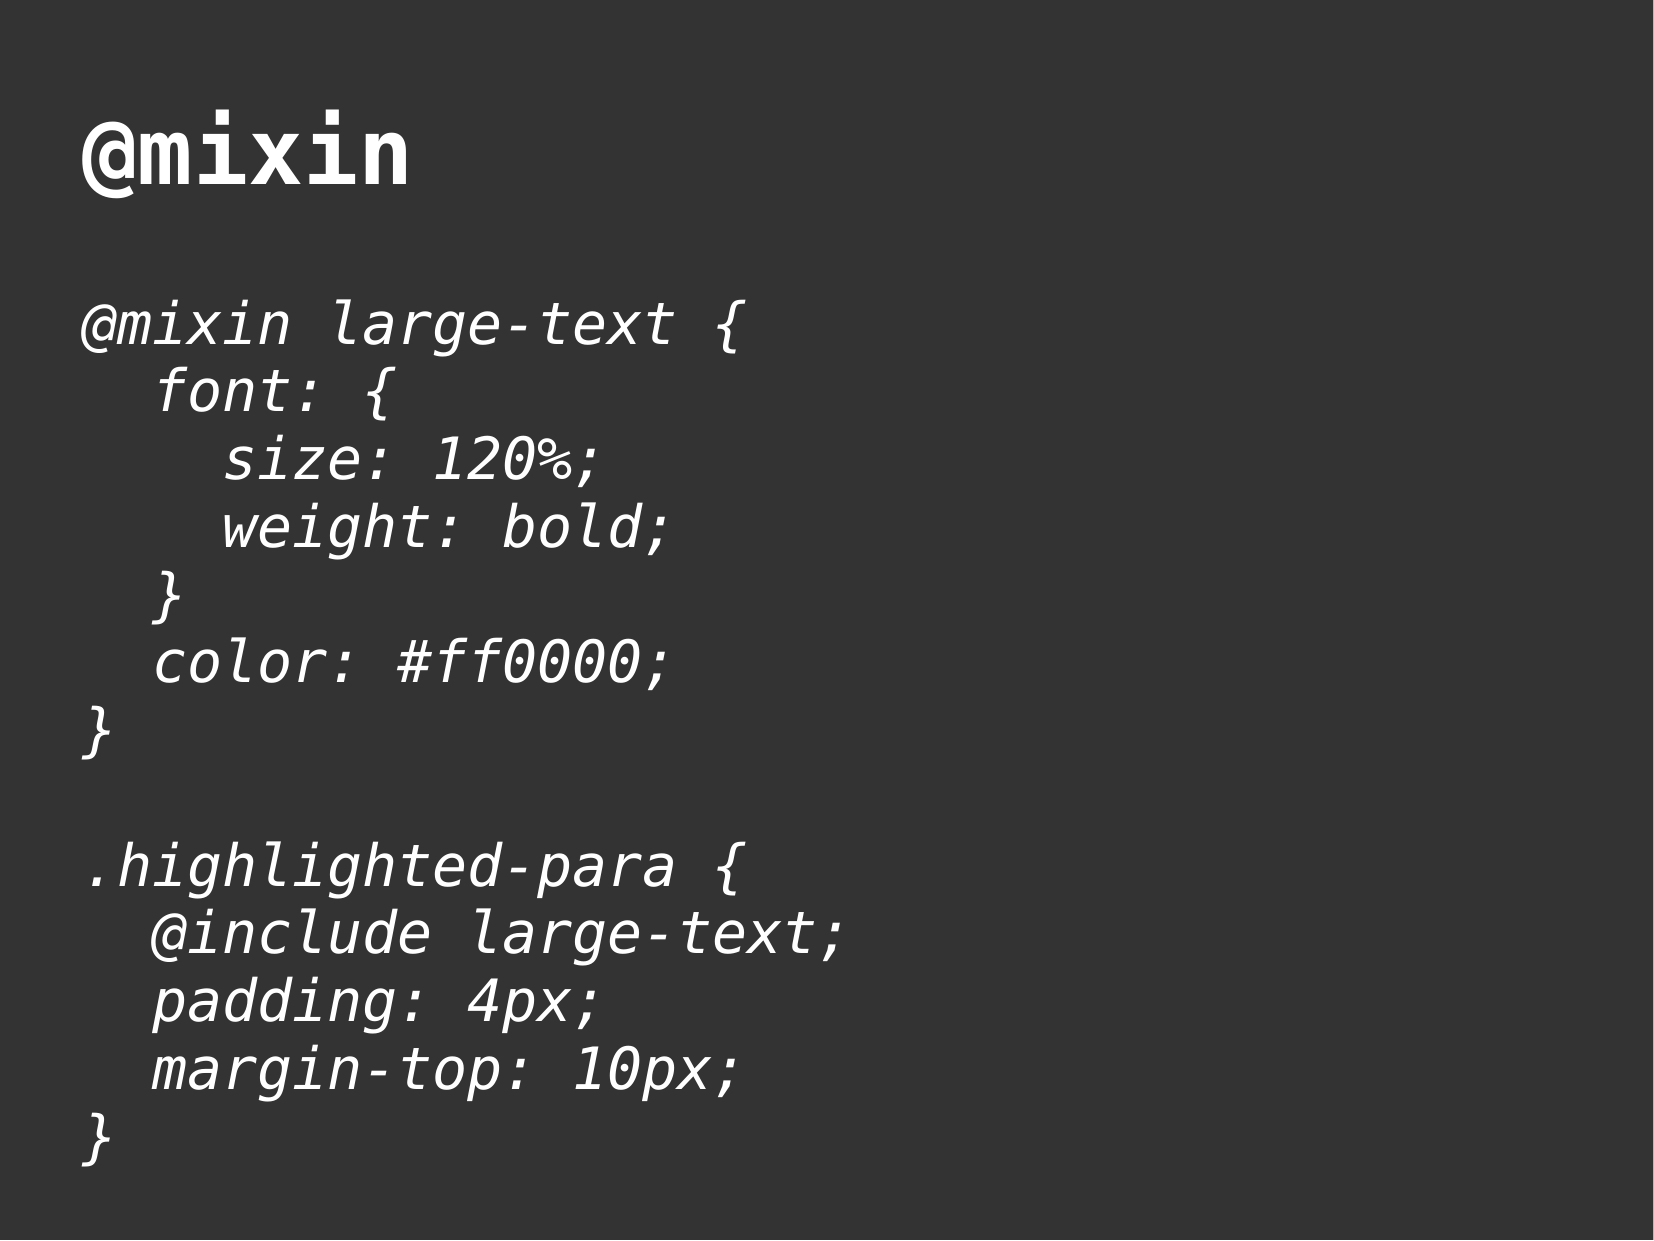

# @mixin
@mixin large-text {
 font: {
 size: 120%;
 weight: bold;
 }
 color: #ff0000;
}
.highlighted-para {
 @include large-text;
 padding: 4px;
 margin-top: 10px;
}